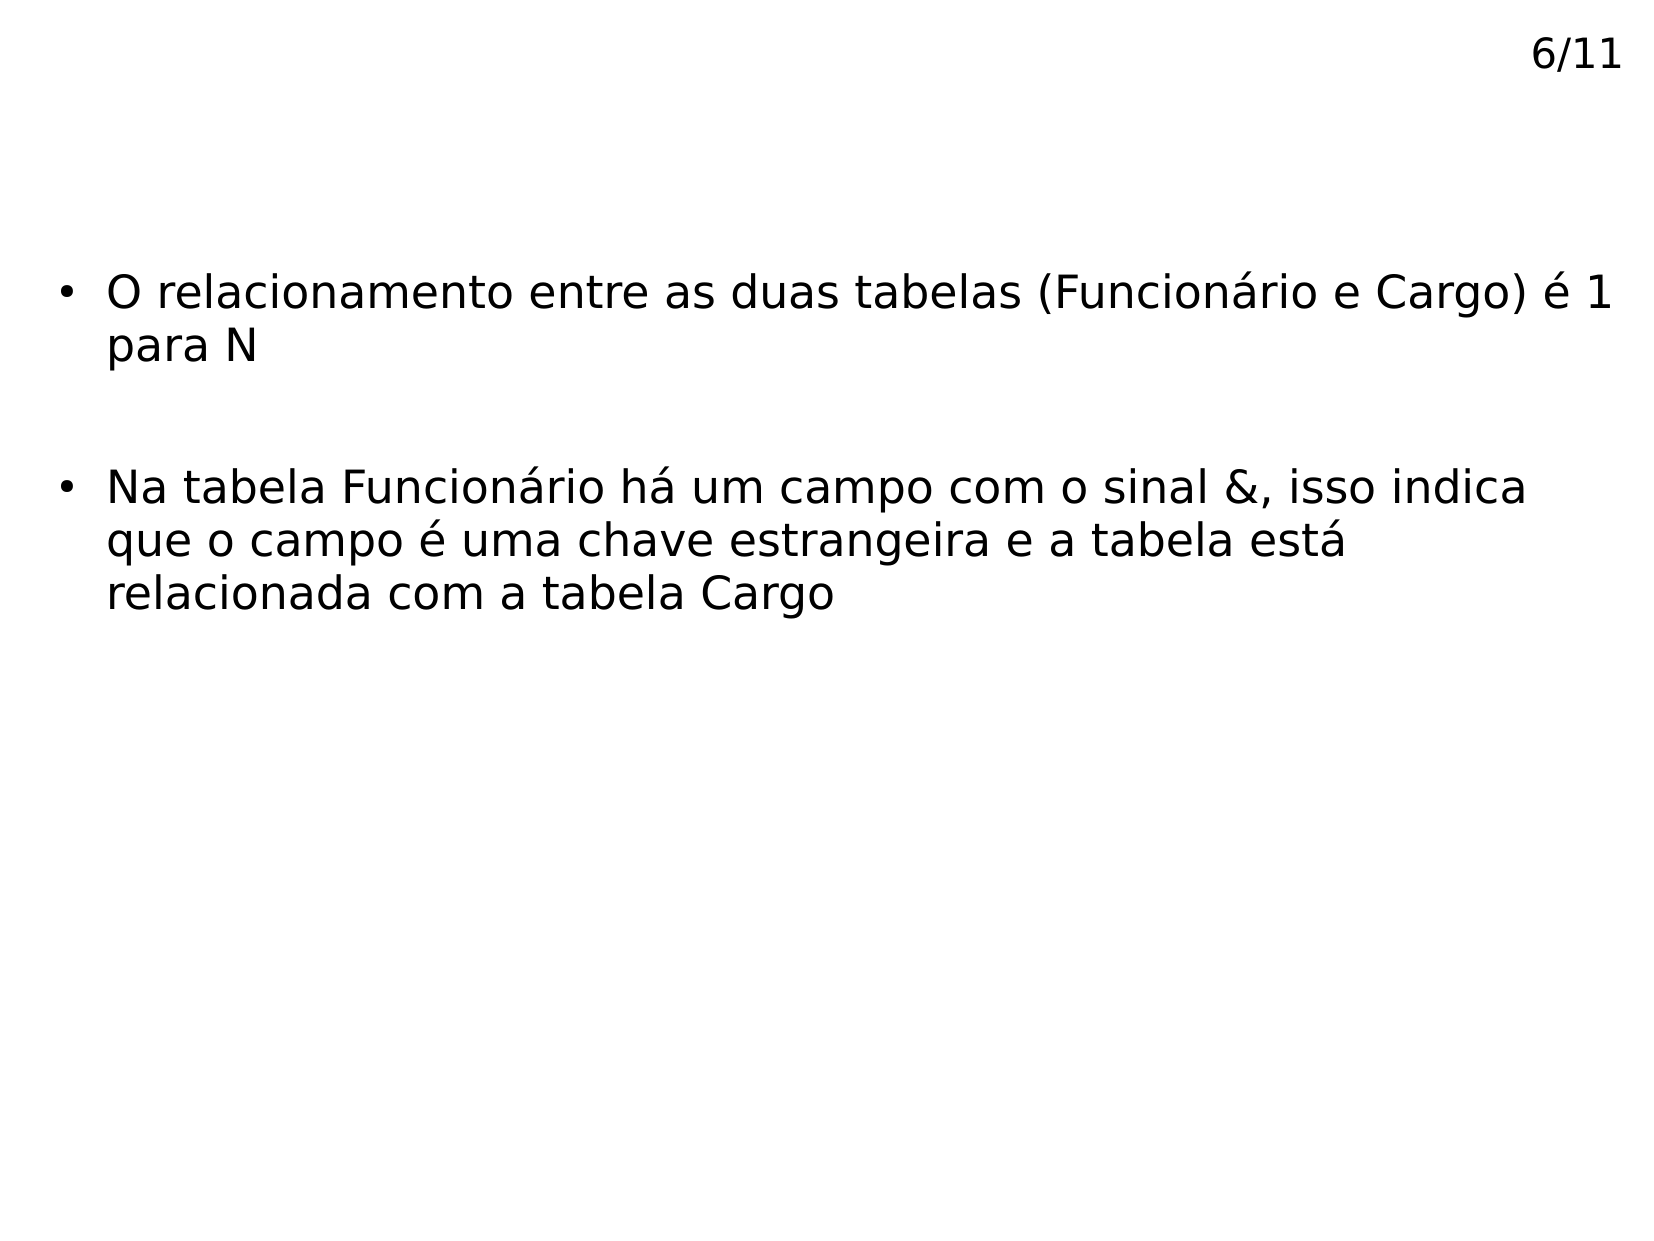

#
6
O relacionamento entre as duas tabelas (Funcionário e Cargo) é 1 para N
Na tabela Funcionário há um campo com o sinal &, isso indica que o campo é uma chave estrangeira e a tabela está relacionada com a tabela Cargo